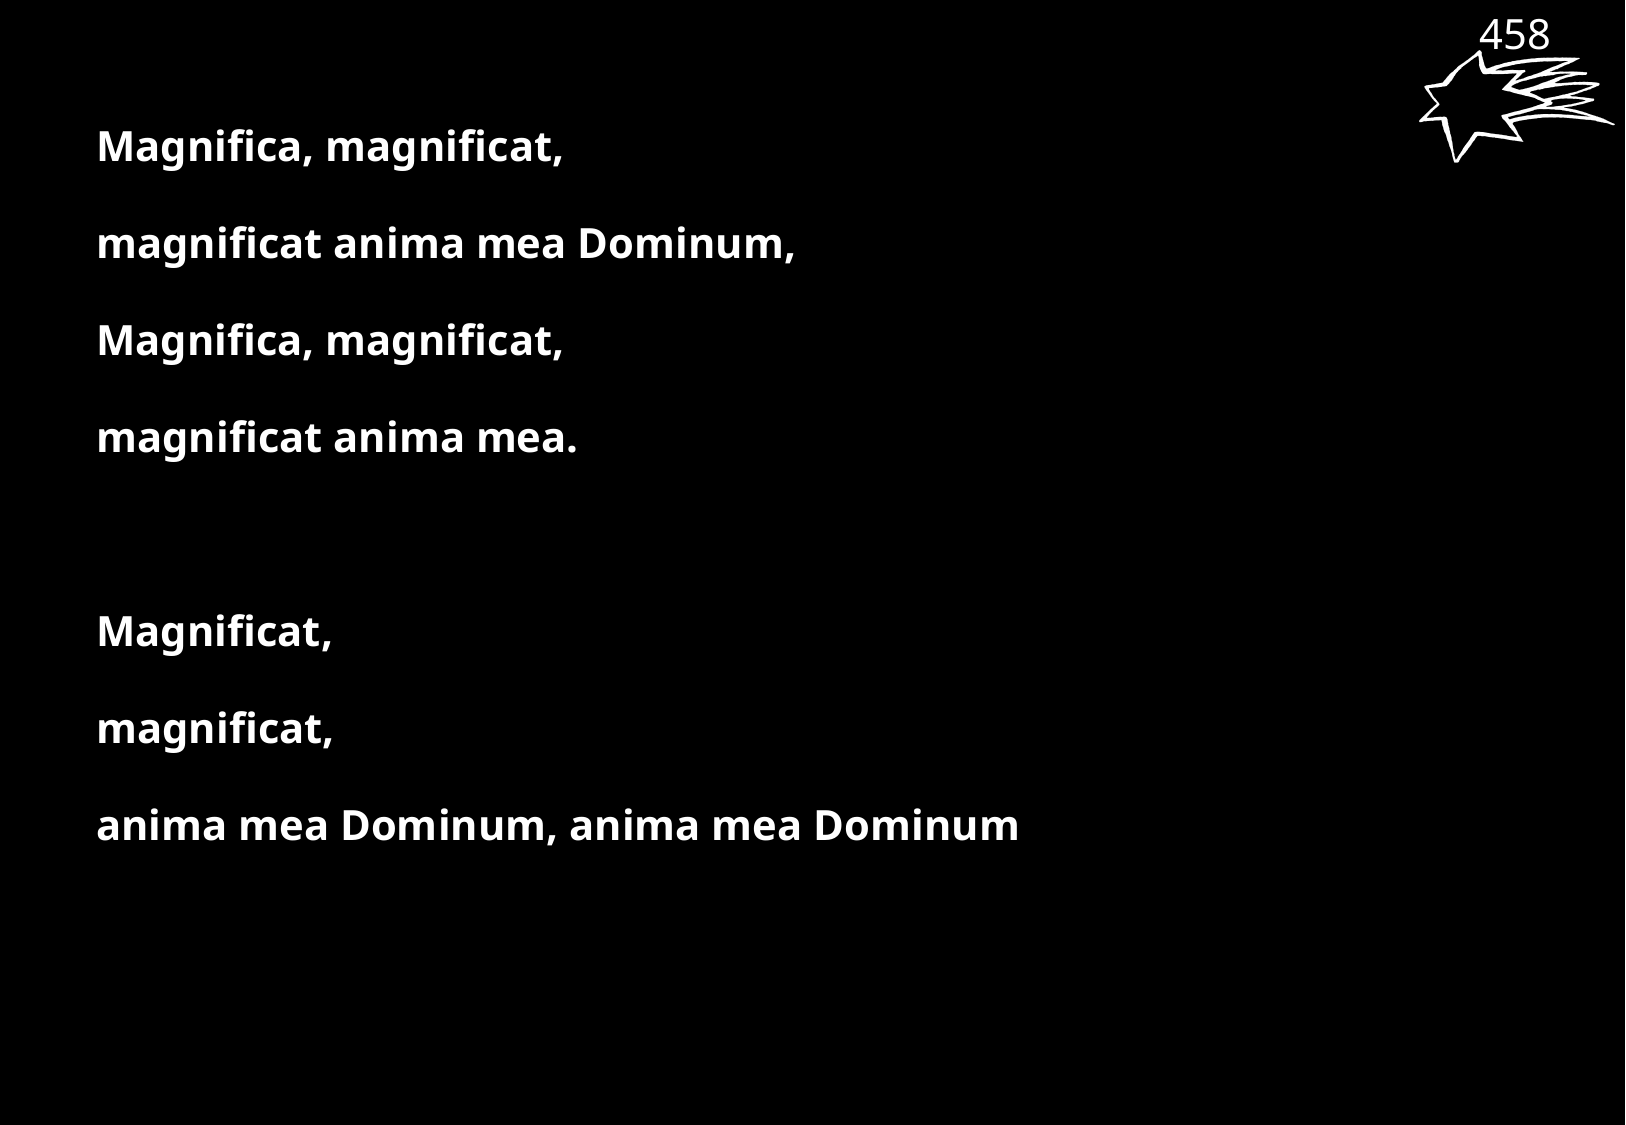

458
# Magnifica, magnificat,
magnificat anima mea Dominum,
Magnifica, magnificat,
magnificat anima mea.
Magnificat,
magnificat,
anima mea Dominum, anima mea Dominum